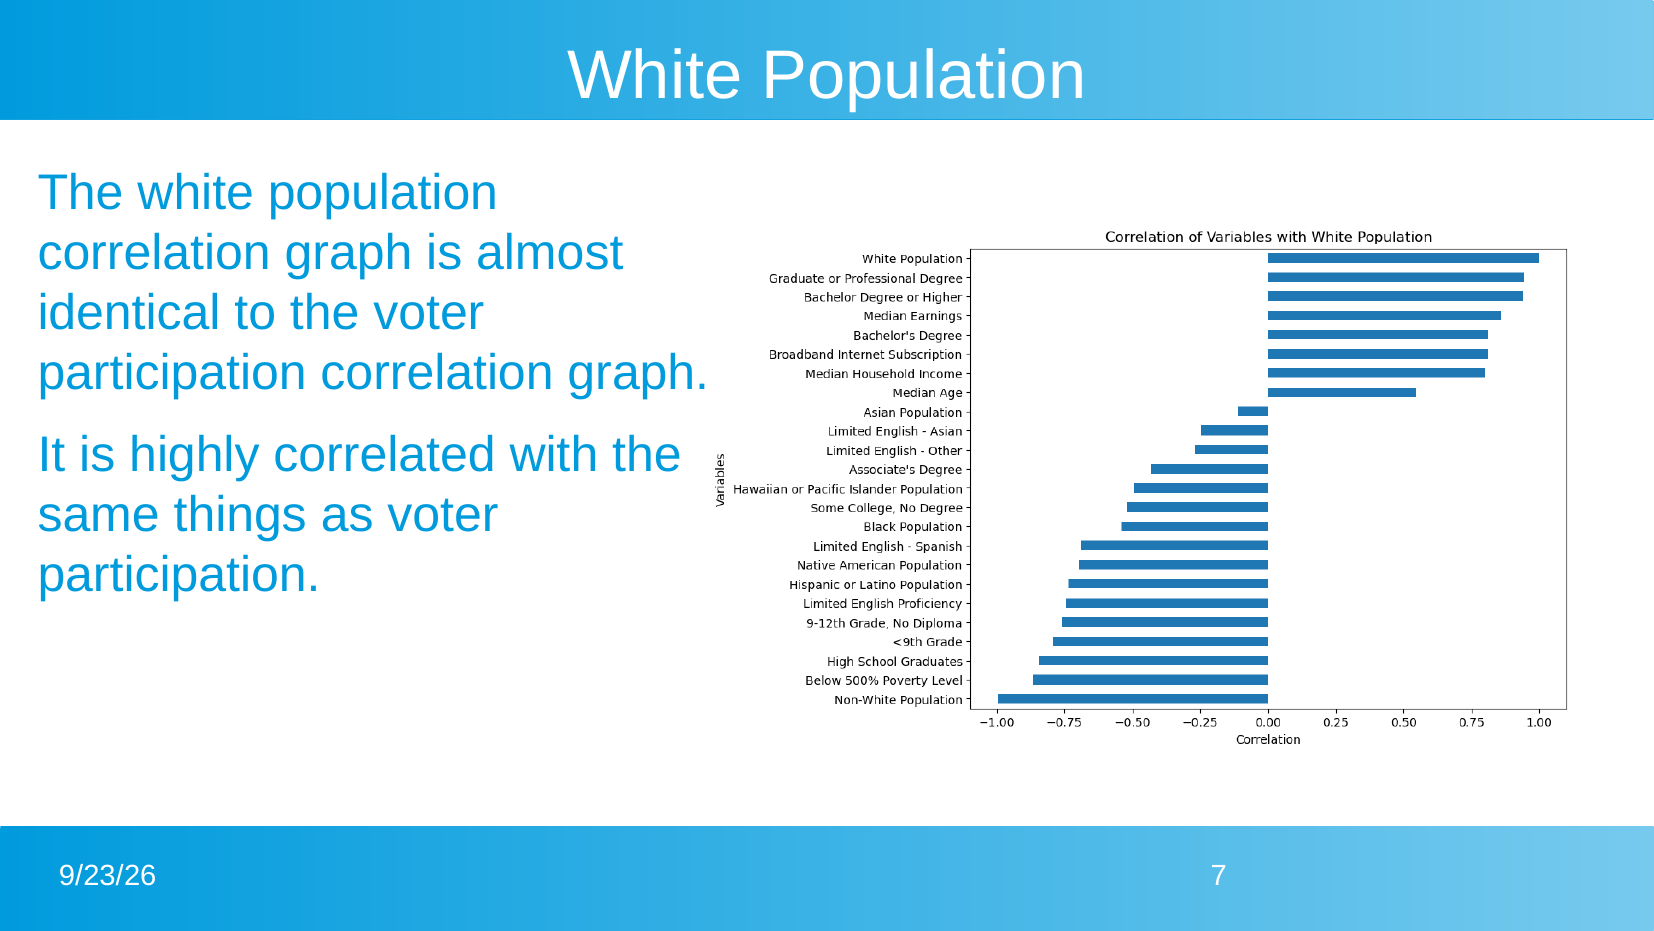

# White Population
The white population correlation graph is almost identical to the voter participation correlation graph.
It is highly correlated with the same things as voter participation.